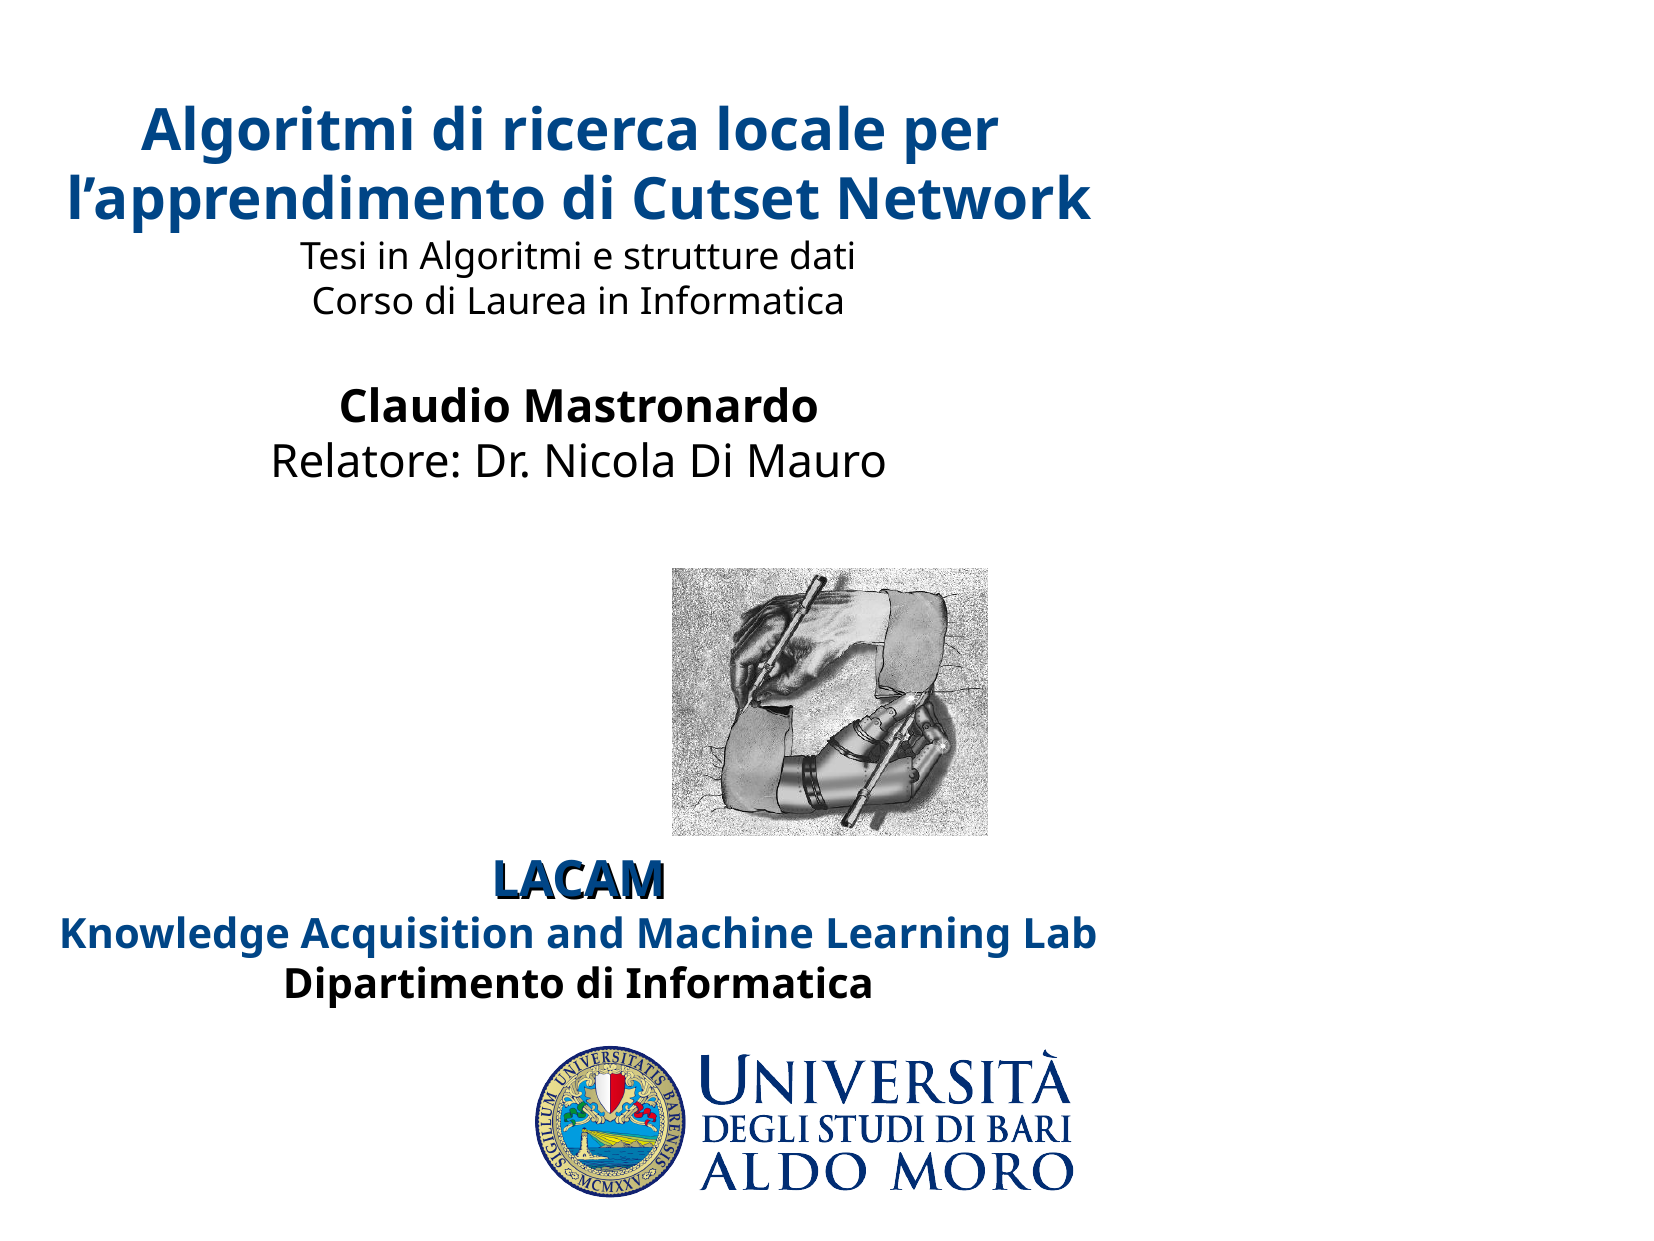

Algoritmi di ricerca locale per
l’apprendimento di Cutset Network
Tesi in Algoritmi e strutture dati
Corso di Laurea in Informatica
Claudio Mastronardo
Relatore: Dr. Nicola Di Mauro
LACAM
Knowledge Acquisition and Machine Learning Lab
Dipartimento di Informatica